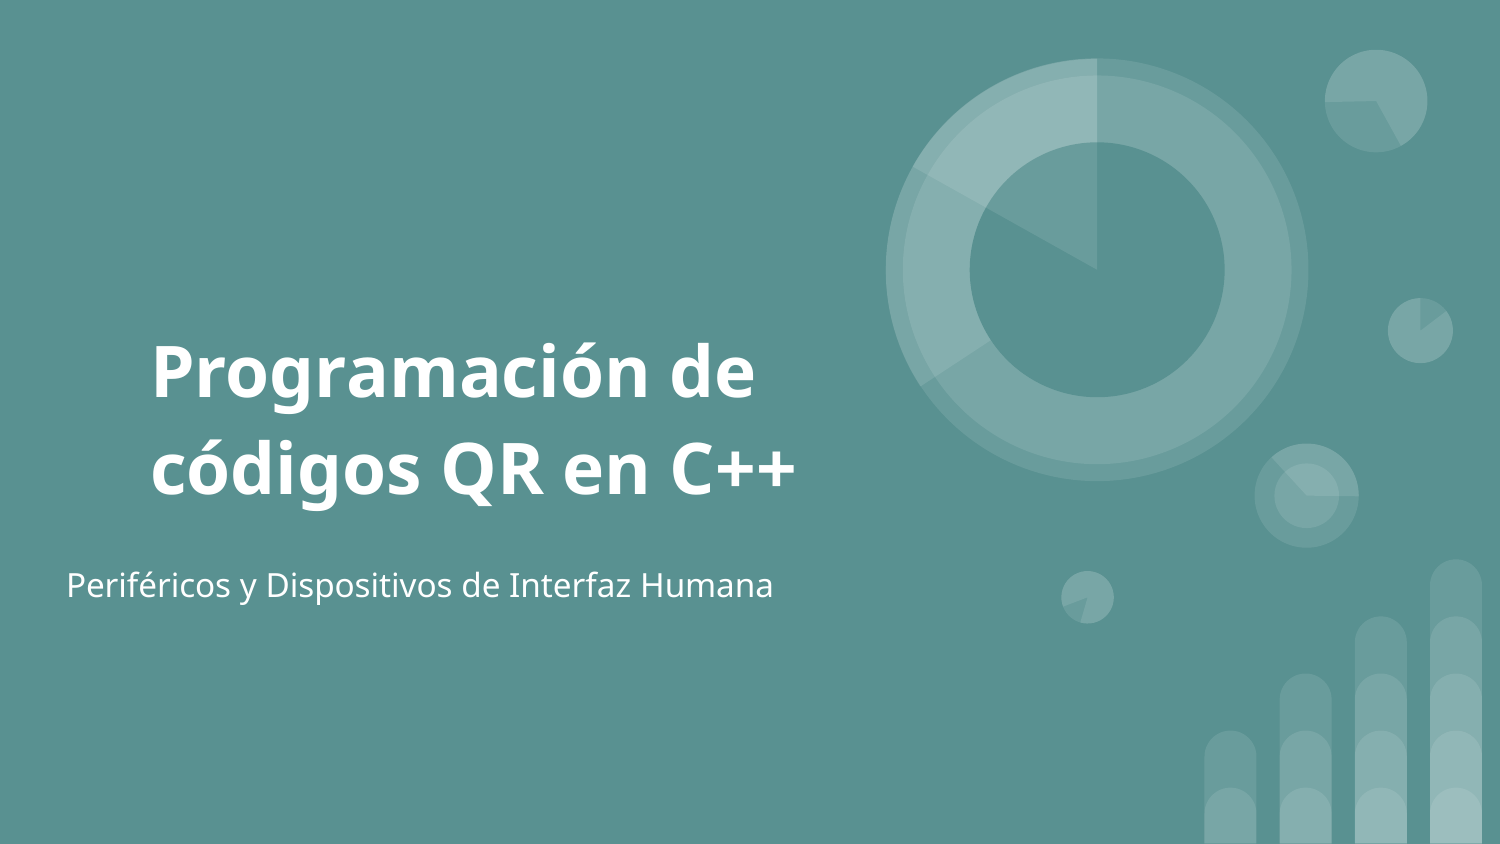

# Programación de códigos QR en C++
Periféricos y Dispositivos de Interfaz Humana